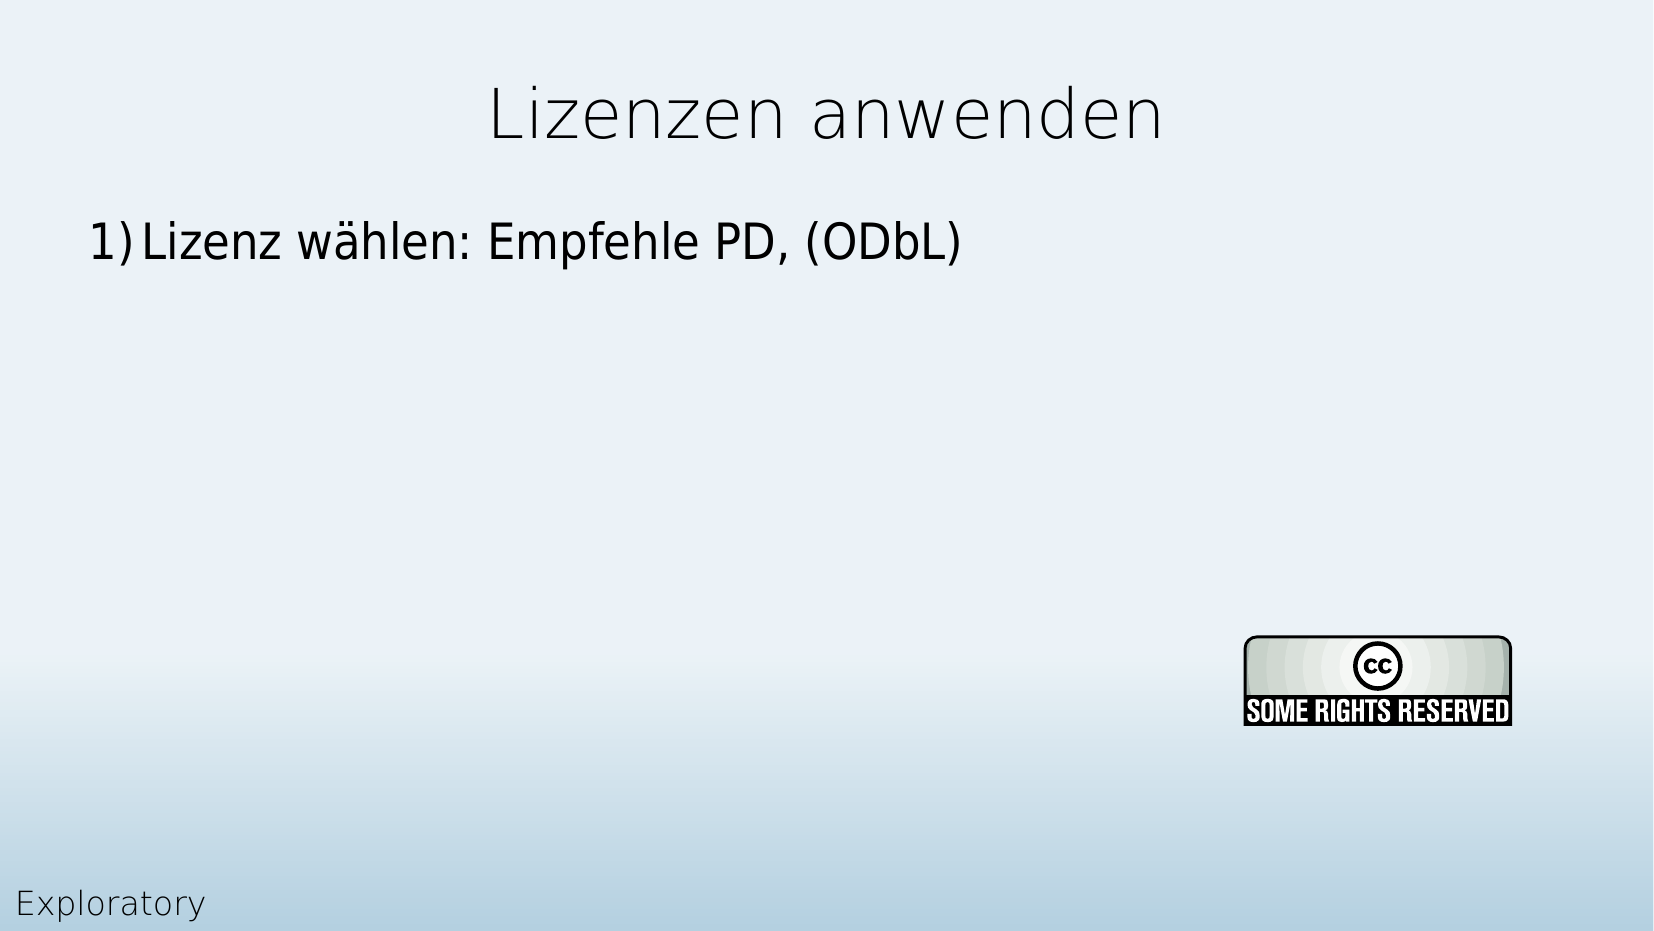

# Lizenzen anwenden
Lizenz wählen: Empfehle PD, (ODbL)